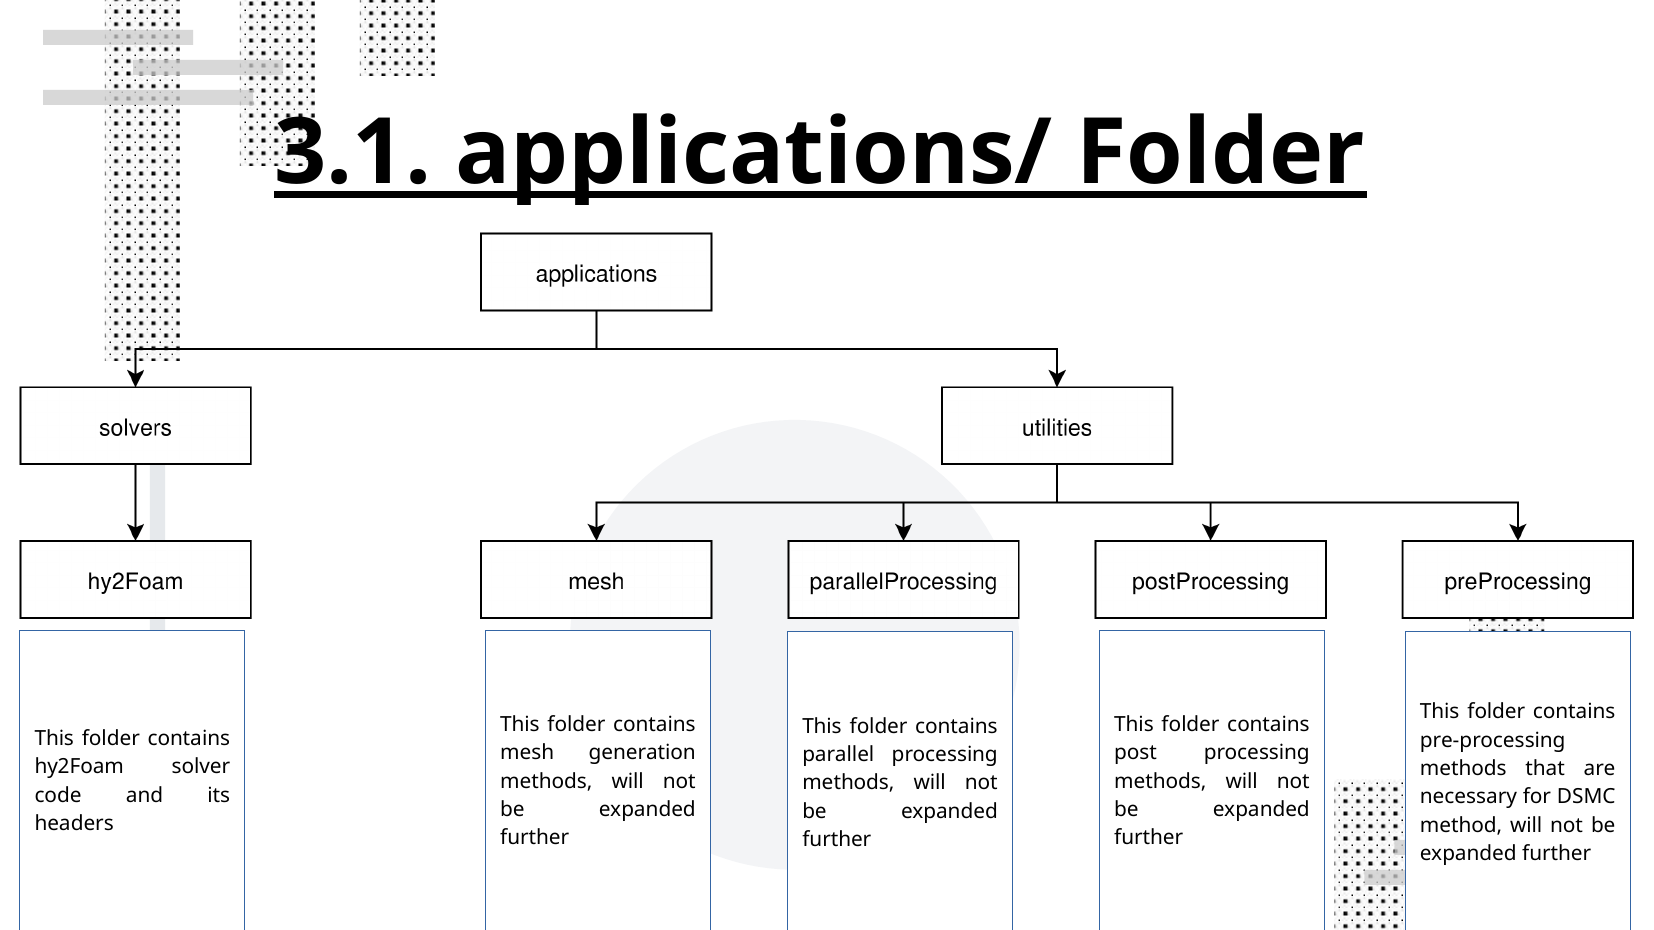

# 3.1. applications/ Folder
This folder contains hy2Foam solver code and its headers
This folder contains mesh generation methods, will not be expanded further
This folder contains post processing methods, will not be expanded further
This folder contains parallel processing methods, will not be expanded further
This folder contains pre-processing methods that are necessary for DSMC method, will not be expanded further
5